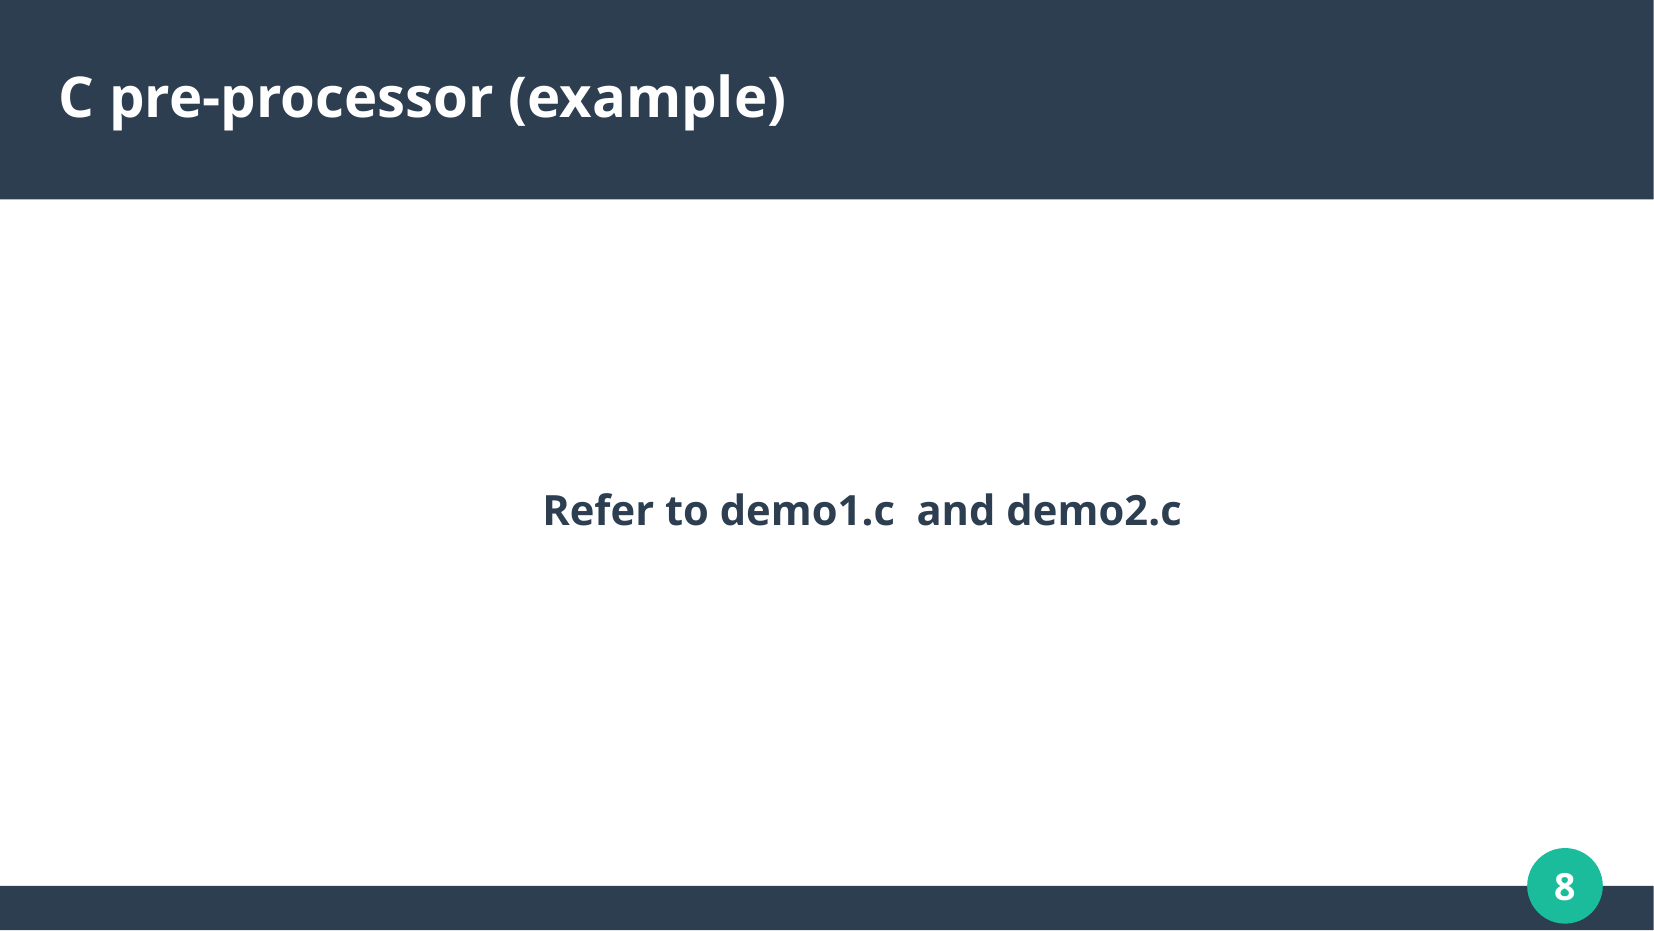

# C pre-processor (example)
Refer to demo1.c and demo2.c